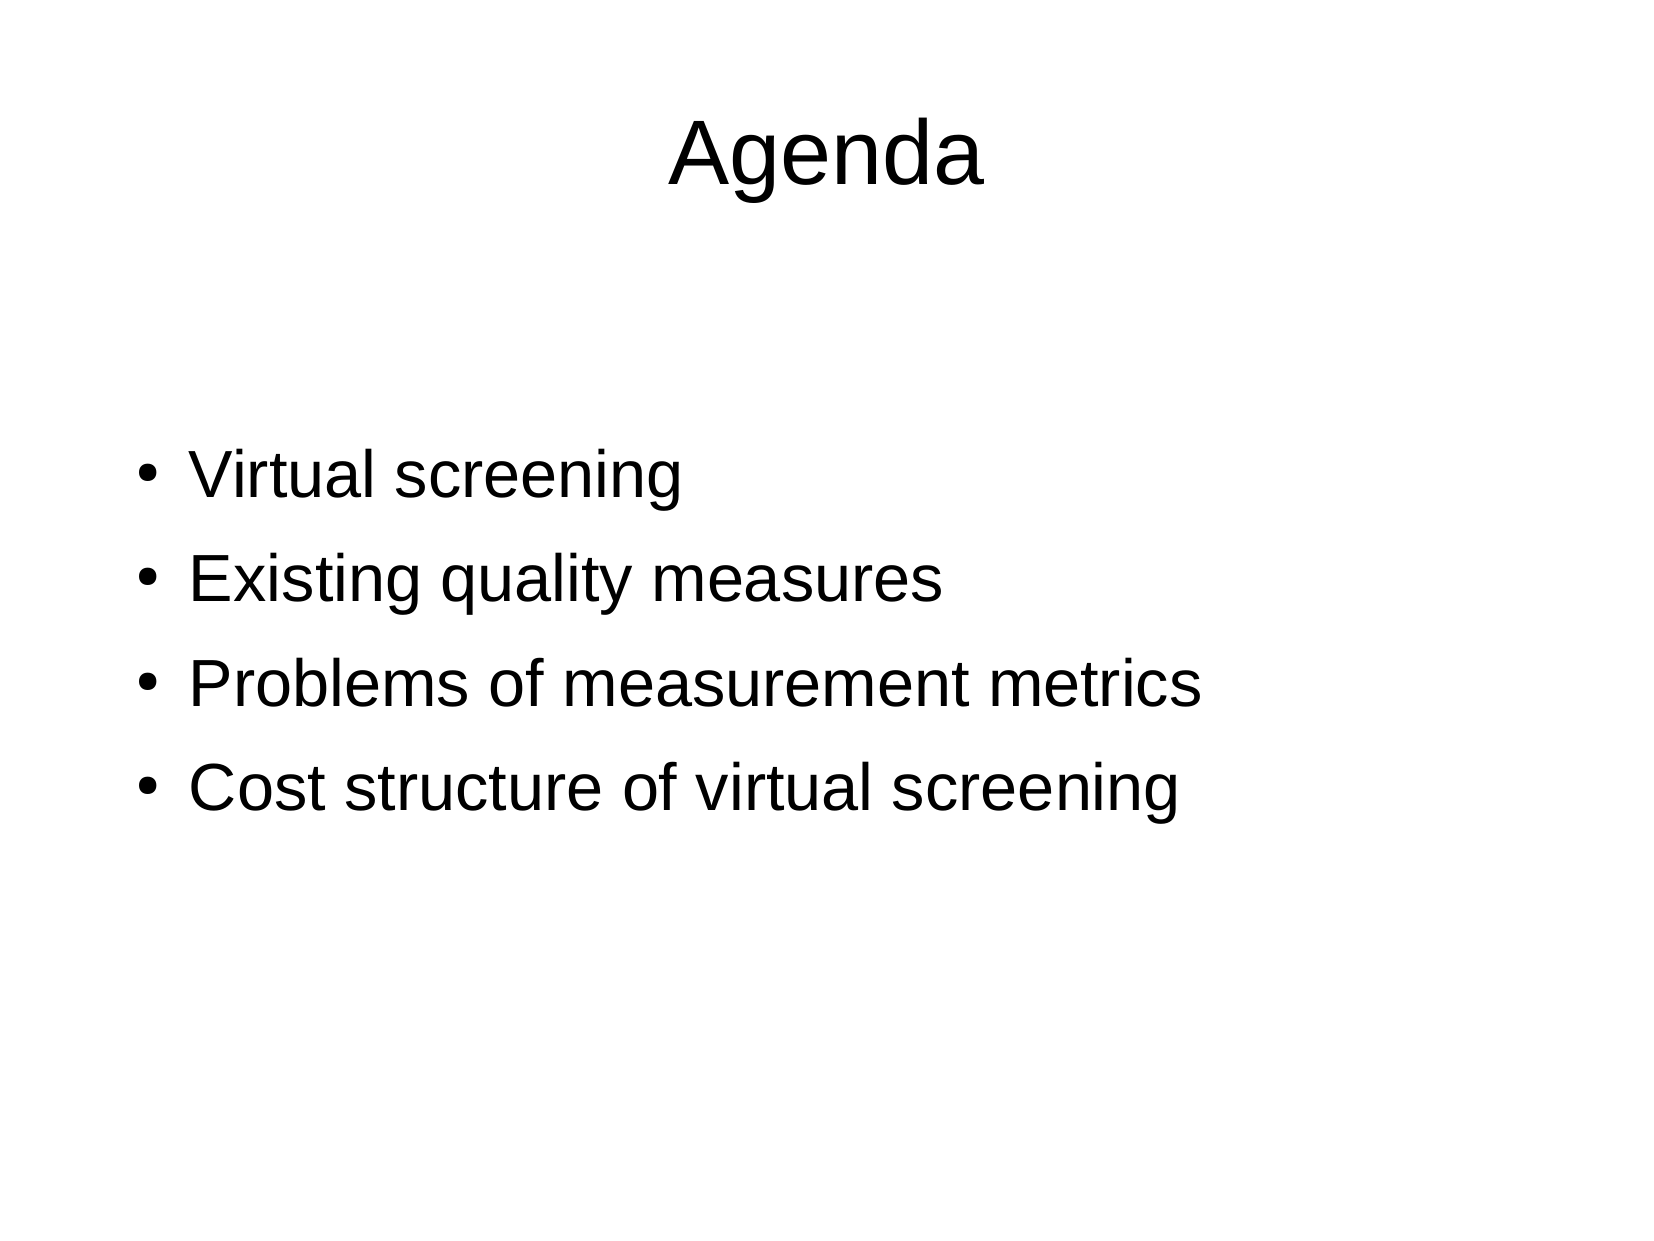

# Agenda
Virtual screening
Existing quality measures
Problems of measurement metrics
Cost structure of virtual screening